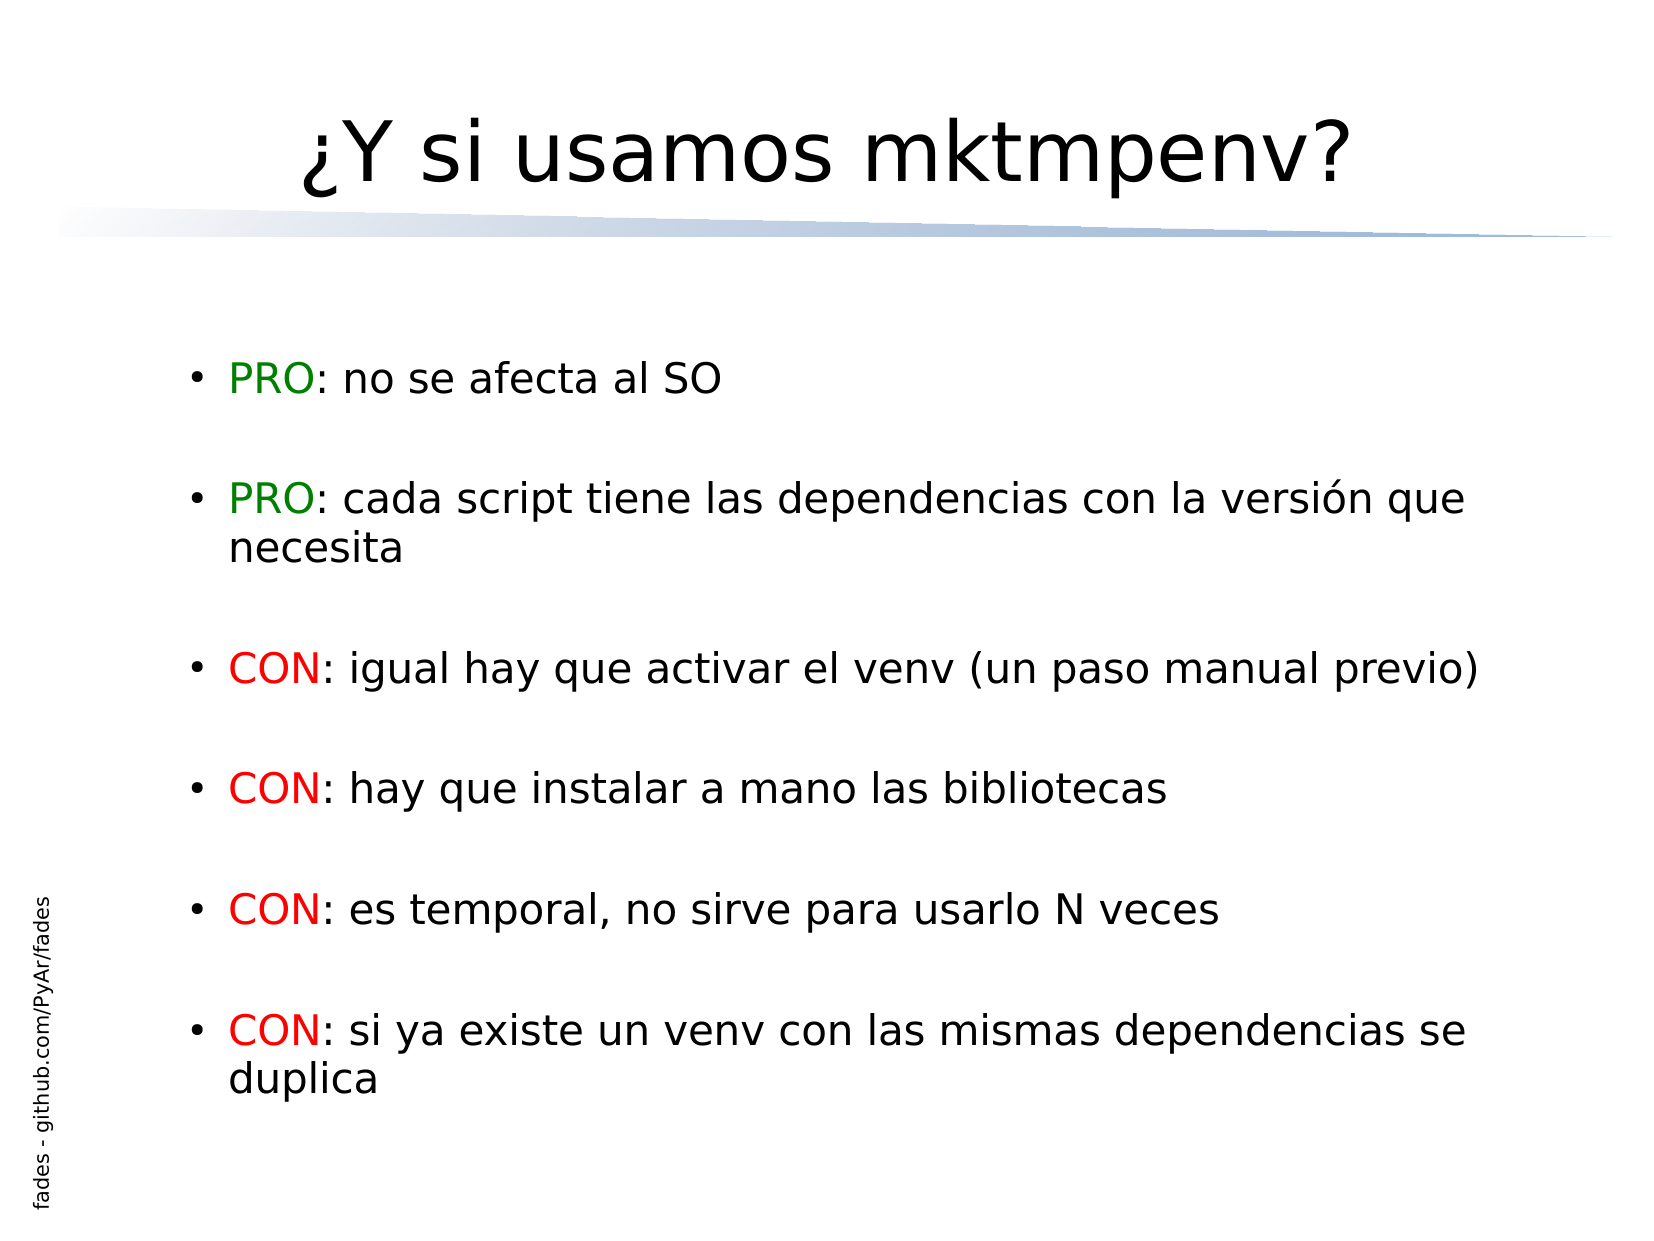

# ¿Y si usamos mktmpenv?
PRO: no se afecta al SO
PRO: cada script tiene las dependencias con la versión que necesita
CON: igual hay que activar el venv (un paso manual previo)
CON: hay que instalar a mano las bibliotecas
CON: es temporal, no sirve para usarlo N veces
CON: si ya existe un venv con las mismas dependencias se duplica